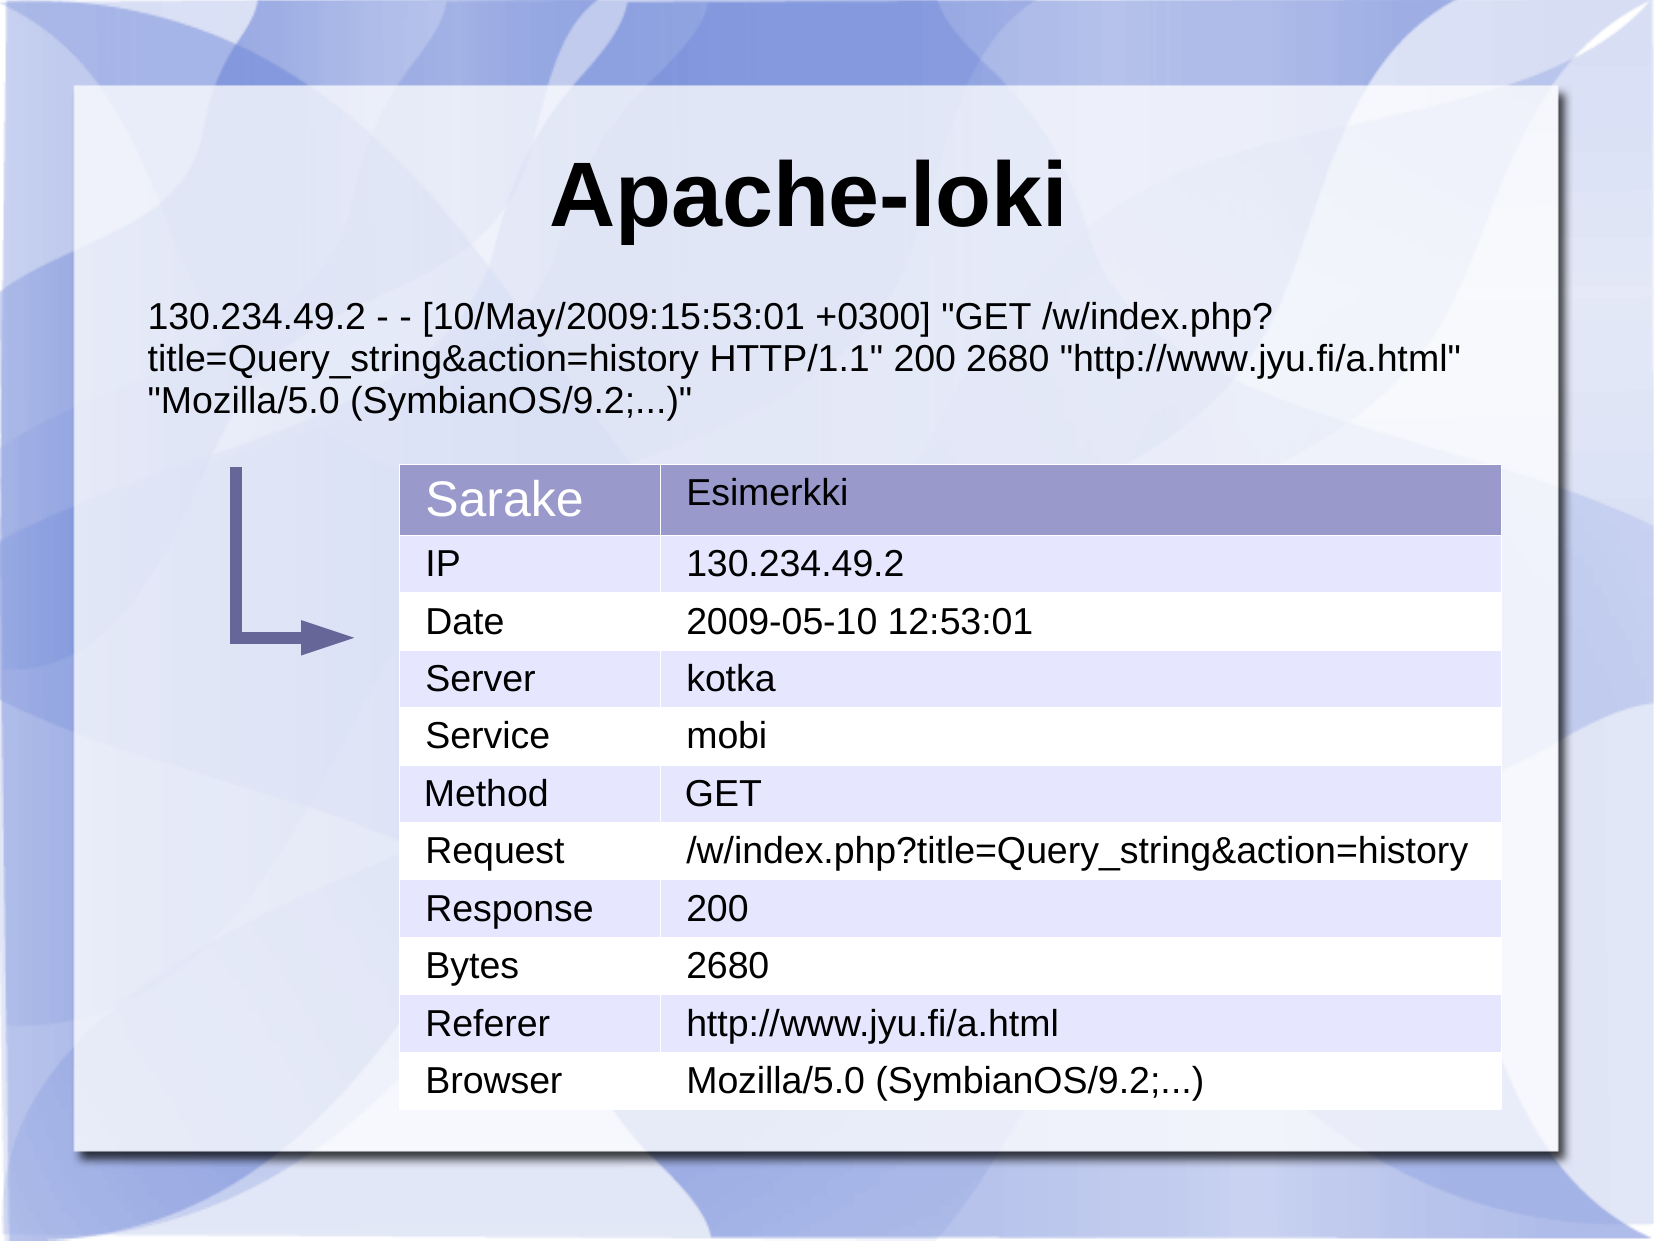

# Apache-loki
130.234.49.2 - - [10/May/2009:15:53:01 +0300] "GET /w/index.php?title=Query_string&action=history HTTP/1.1" 200 2680 "http://www.jyu.fi/a.html" "Mozilla/5.0 (SymbianOS/9.2;...)"
| Sarake | Esimerkki |
| --- | --- |
| IP | 130.234.49.2 |
| Date | 2009-05-10 12:53:01 |
| Server | kotka |
| Service | mobi |
| Method | GET |
| Request | /w/index.php?title=Query\_string&action=history |
| Response | 200 |
| Bytes | 2680 |
| Referer | http://www.jyu.fi/a.html |
| Browser | Mozilla/5.0 (SymbianOS/9.2;...) |